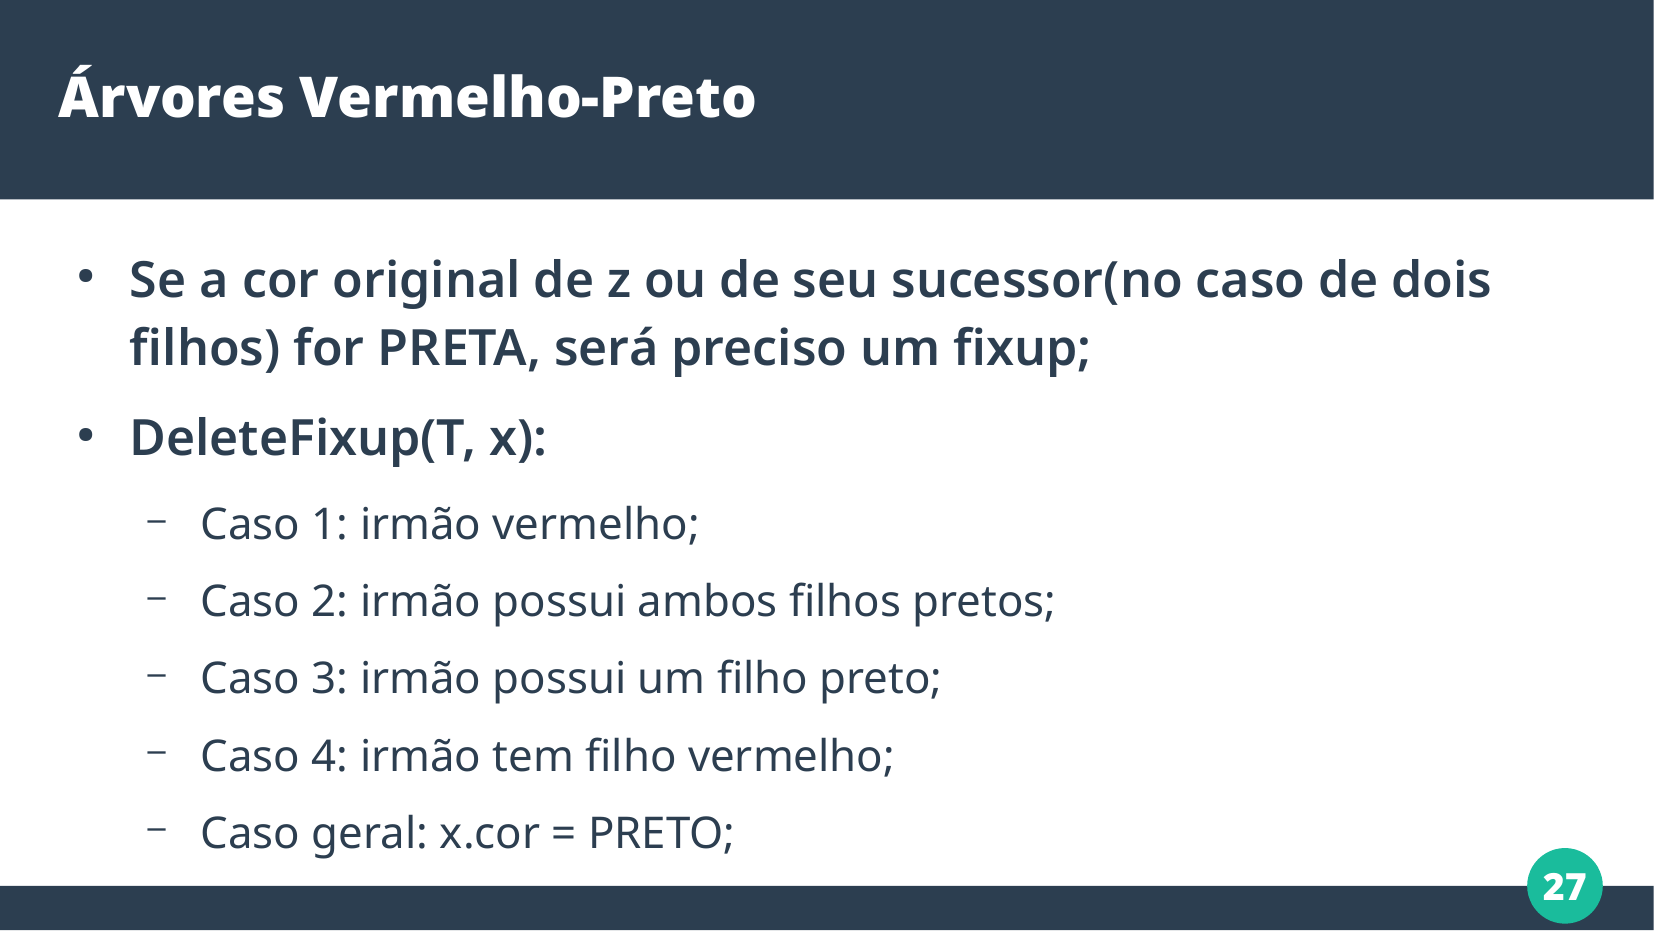

# Árvores Vermelho-Preto
Se a cor original de z ou de seu sucessor(no caso de dois filhos) for PRETA, será preciso um fixup;
DeleteFixup(T, x):
Caso 1: irmão vermelho;
Caso 2: irmão possui ambos filhos pretos;
Caso 3: irmão possui um filho preto;
Caso 4: irmão tem filho vermelho;
Caso geral: x.cor = PRETO;